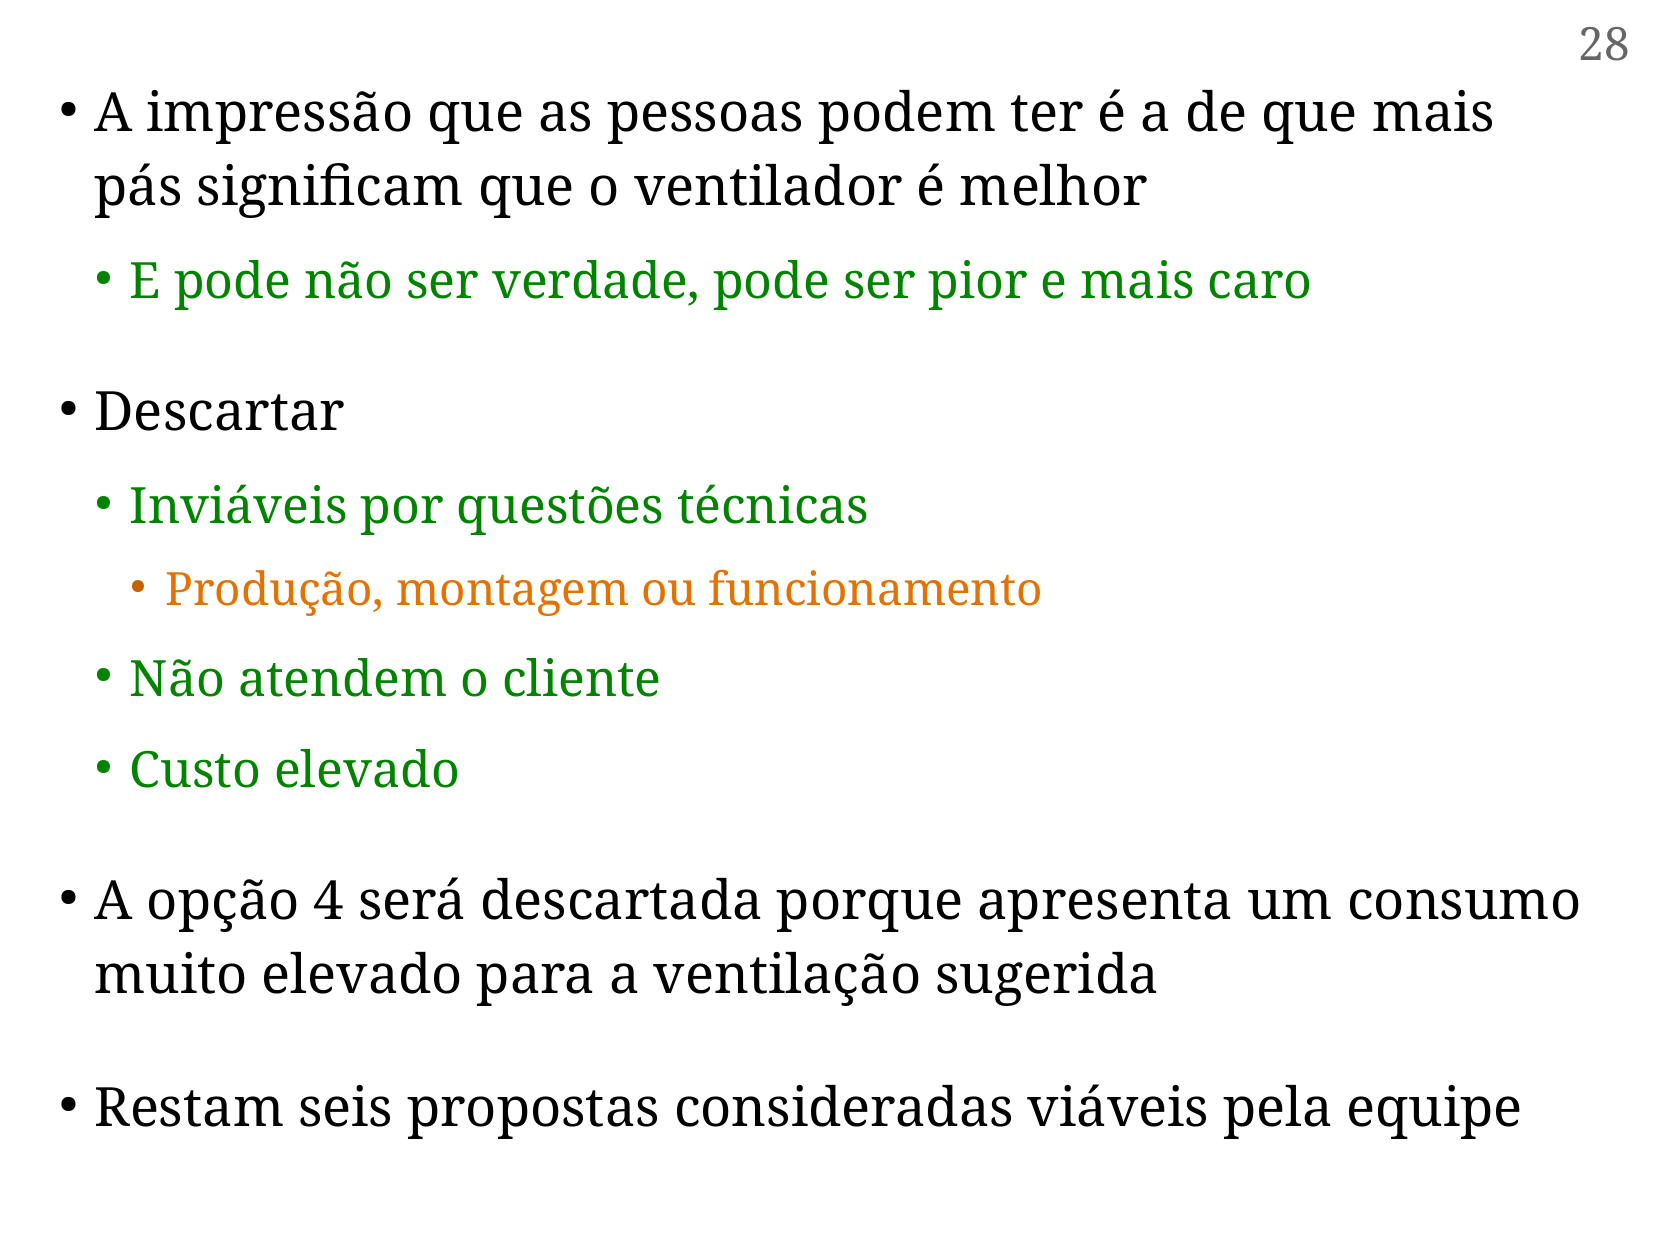

28
#
A impressão que as pessoas podem ter é a de que mais pás significam que o ventilador é melhor
E pode não ser verdade, pode ser pior e mais caro
Descartar
Inviáveis por questões técnicas
Produção, montagem ou funcionamento
Não atendem o cliente
Custo elevado
A opção 4 será descartada porque apresenta um consumo muito elevado para a ventilação sugerida
Restam seis propostas consideradas viáveis pela equipe